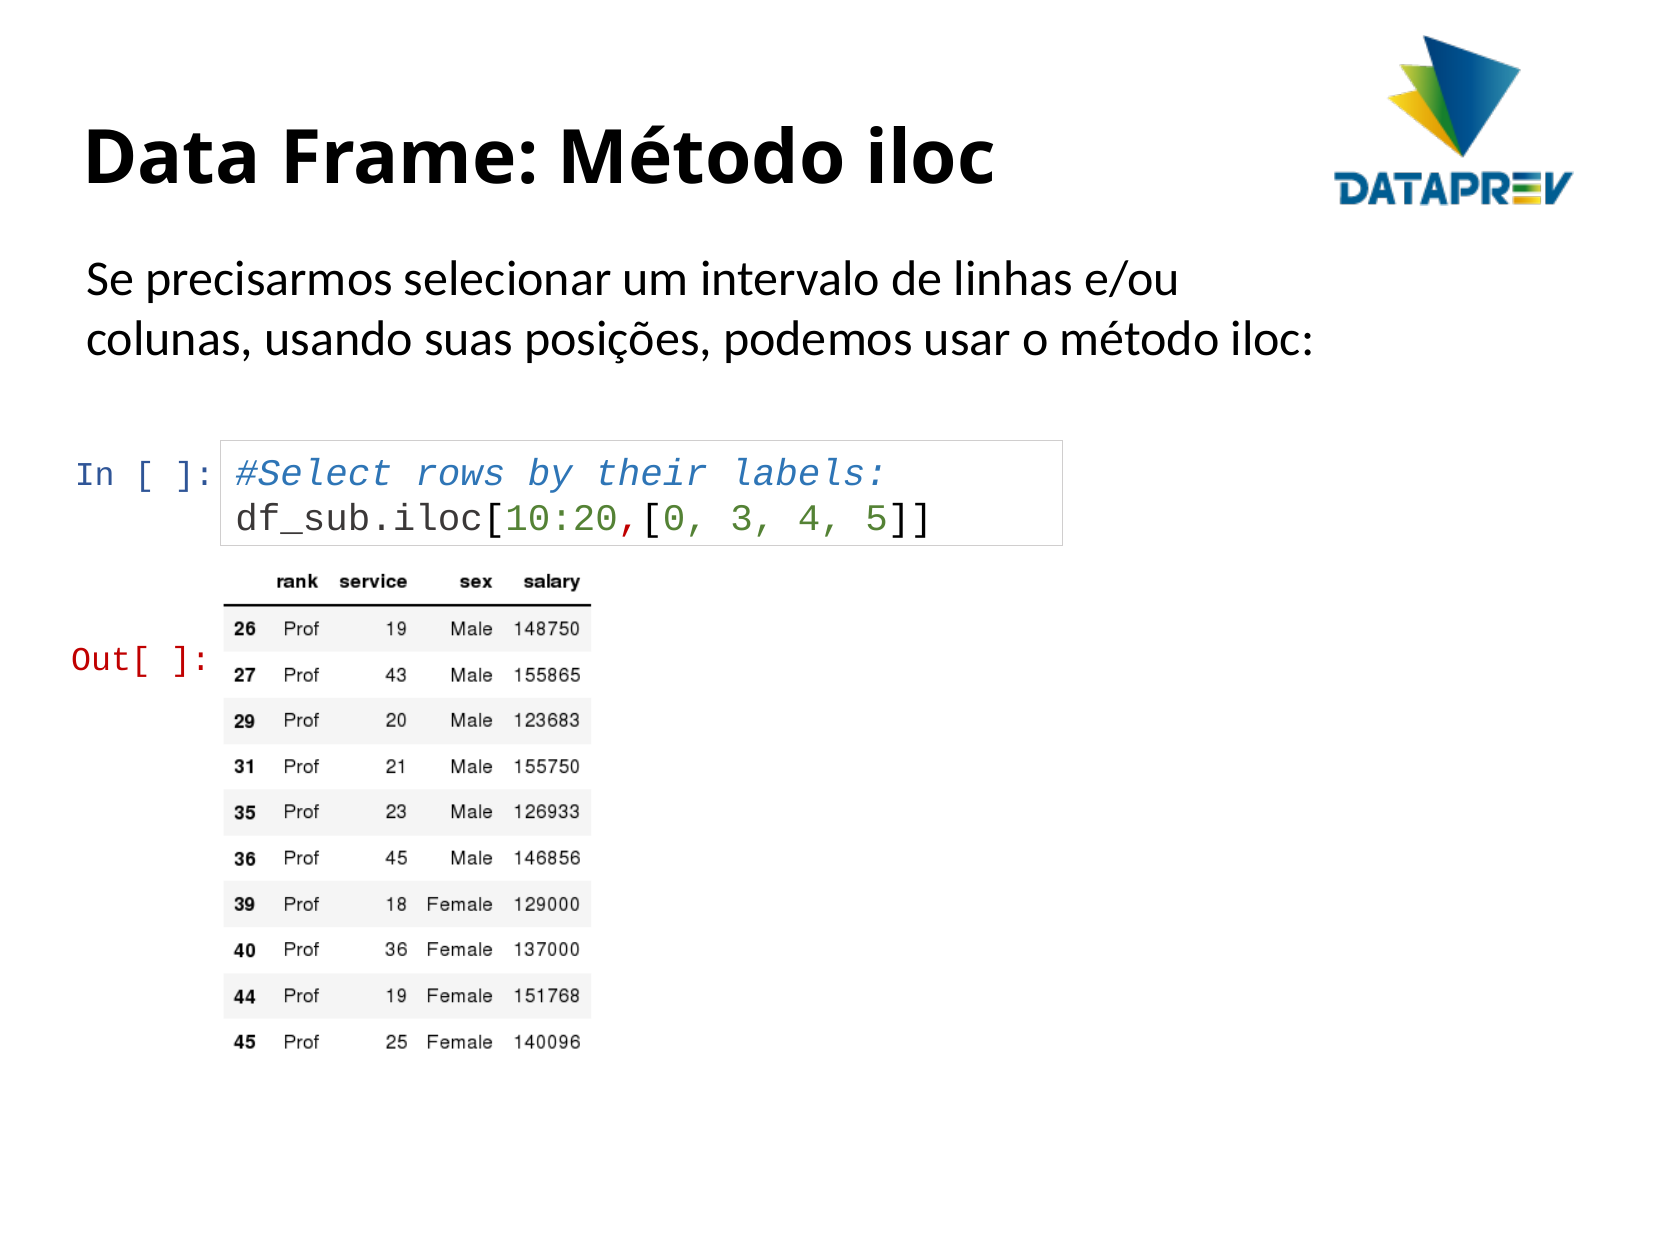

# Data Frame: Método iloc
Se precisarmos selecionar um intervalo de linhas e/ou colunas, usando suas posições, podemos usar o método iloc:
 In [ ]:
#Select rows by their labels:
df_sub.iloc[10:20,[0, 3, 4, 5]]
 Out[ ]: